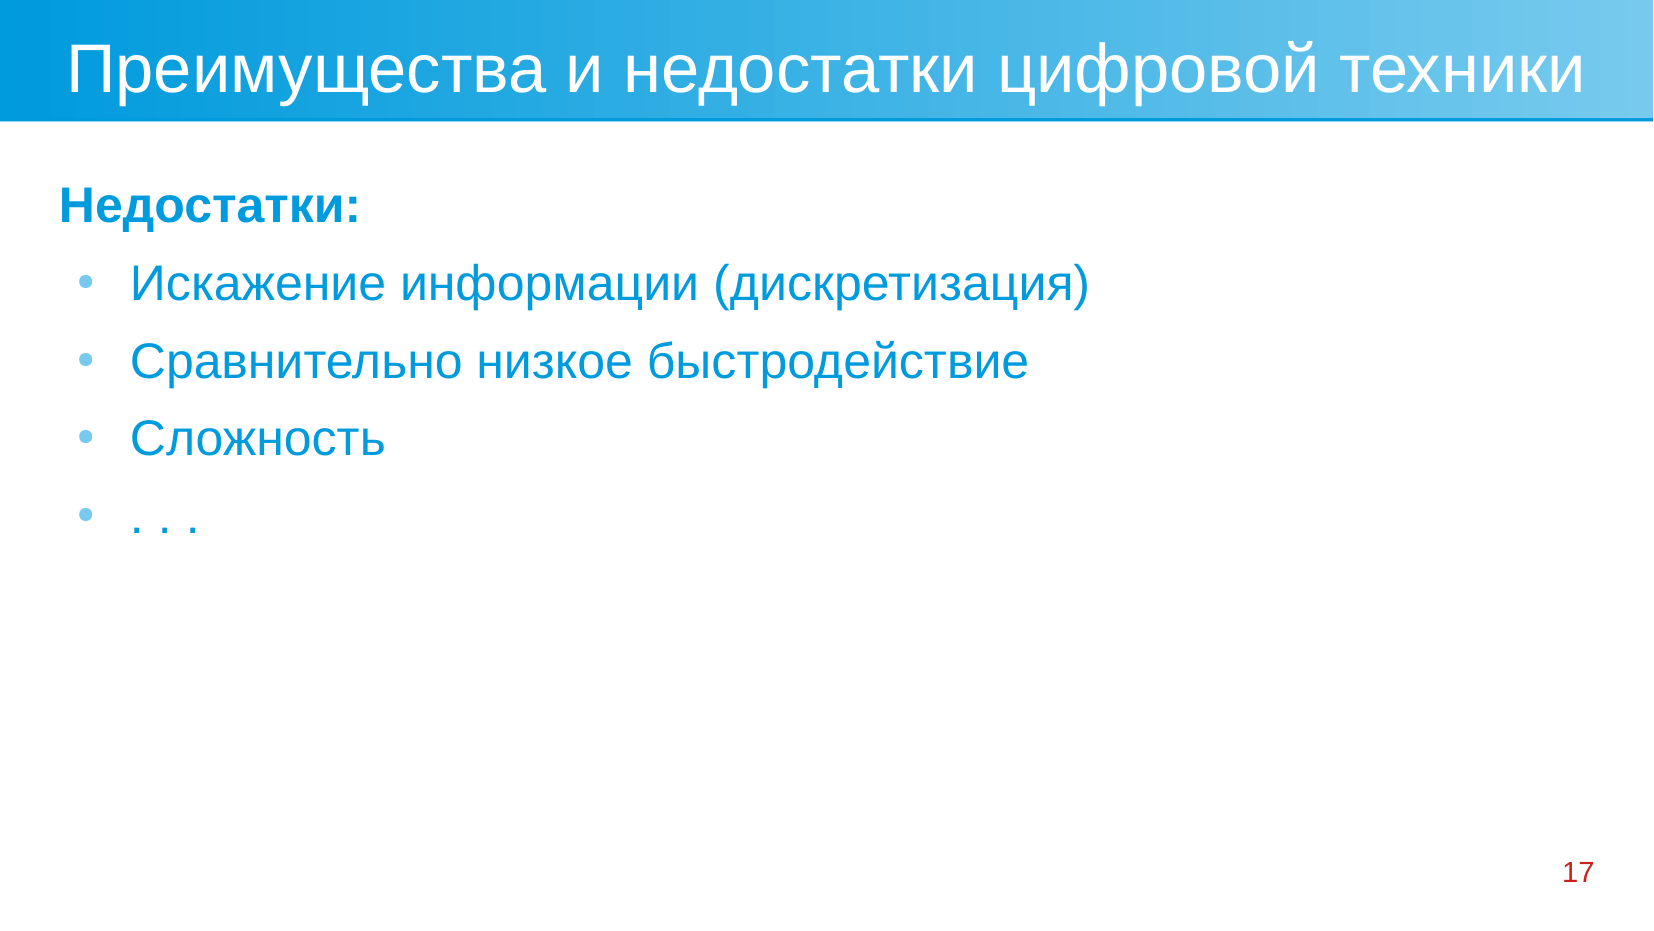

# Преимущества и недостатки цифровой техники
Недостатки:
Искажение информации (дискретизация)
Сравнительно низкое быстродействие
Сложность
. . .
17